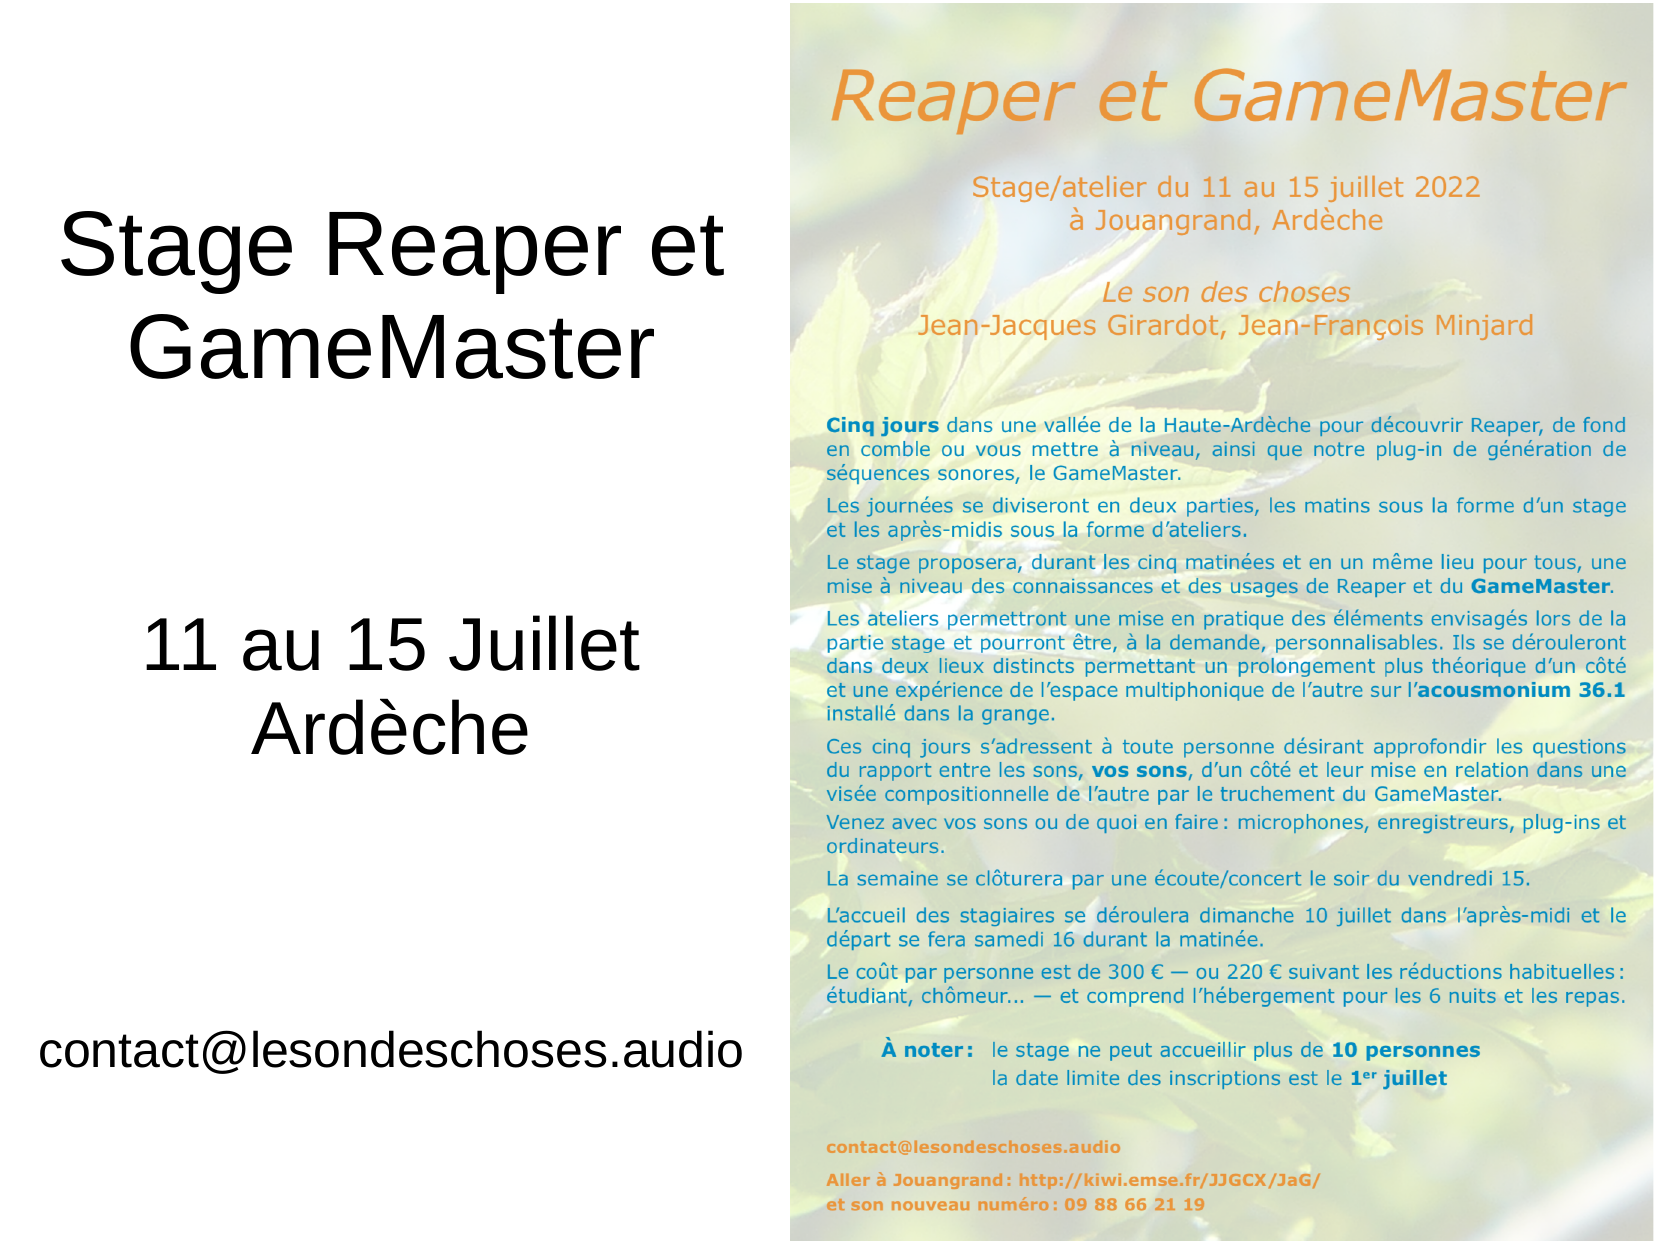

Stage Reaper et GameMaster
11 au 15 Juillet
Ardèche
contact@lesondeschoses.audio